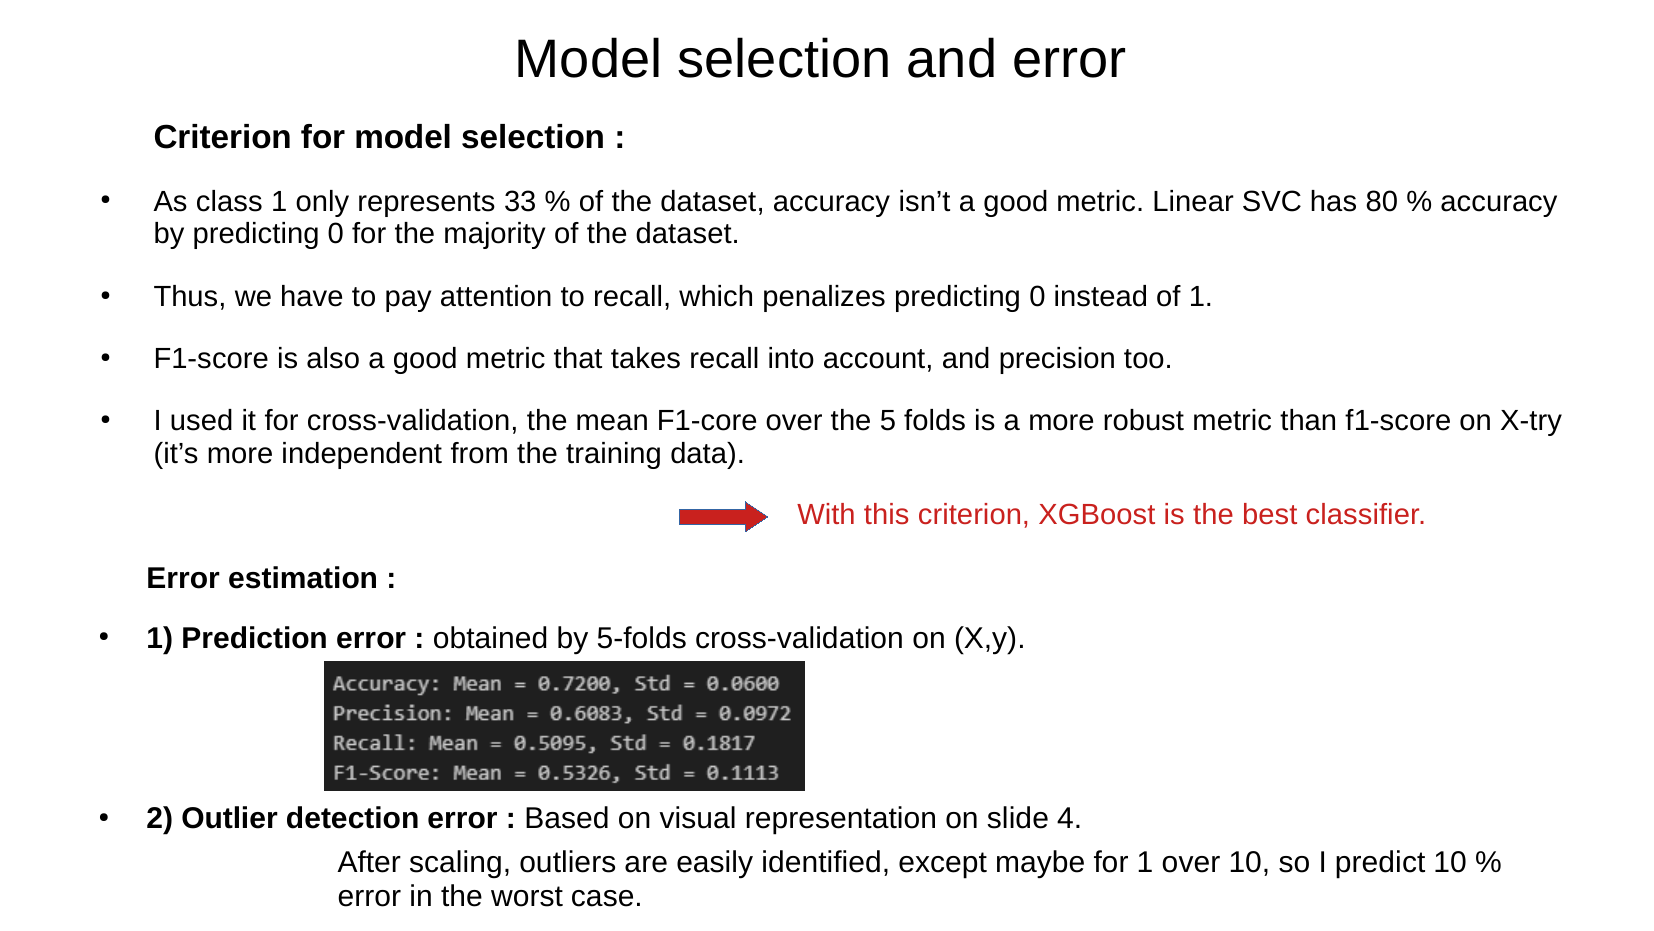

Model selection and error
# Criterion for model selection :
As class 1 only represents 33 % of the dataset, accuracy isn’t a good metric. Linear SVC has 80 % accuracy by predicting 0 for the majority of the dataset.
Thus, we have to pay attention to recall, which penalizes predicting 0 instead of 1.
F1-score is also a good metric that takes recall into account, and precision too.
I used it for cross-validation, the mean F1-core over the 5 folds is a more robust metric than f1-score on X-try (it’s more independent from the training data).
 		With this criterion, XGBoost is the best classifier.
Error estimation :
1) Prediction error : obtained by 5-folds cross-validation on (X,y).
2) Outlier detection error : Based on visual representation on slide 4.
After scaling, outliers are easily identified, except maybe for 1 over 10, so I predict 10 % error in the worst case.